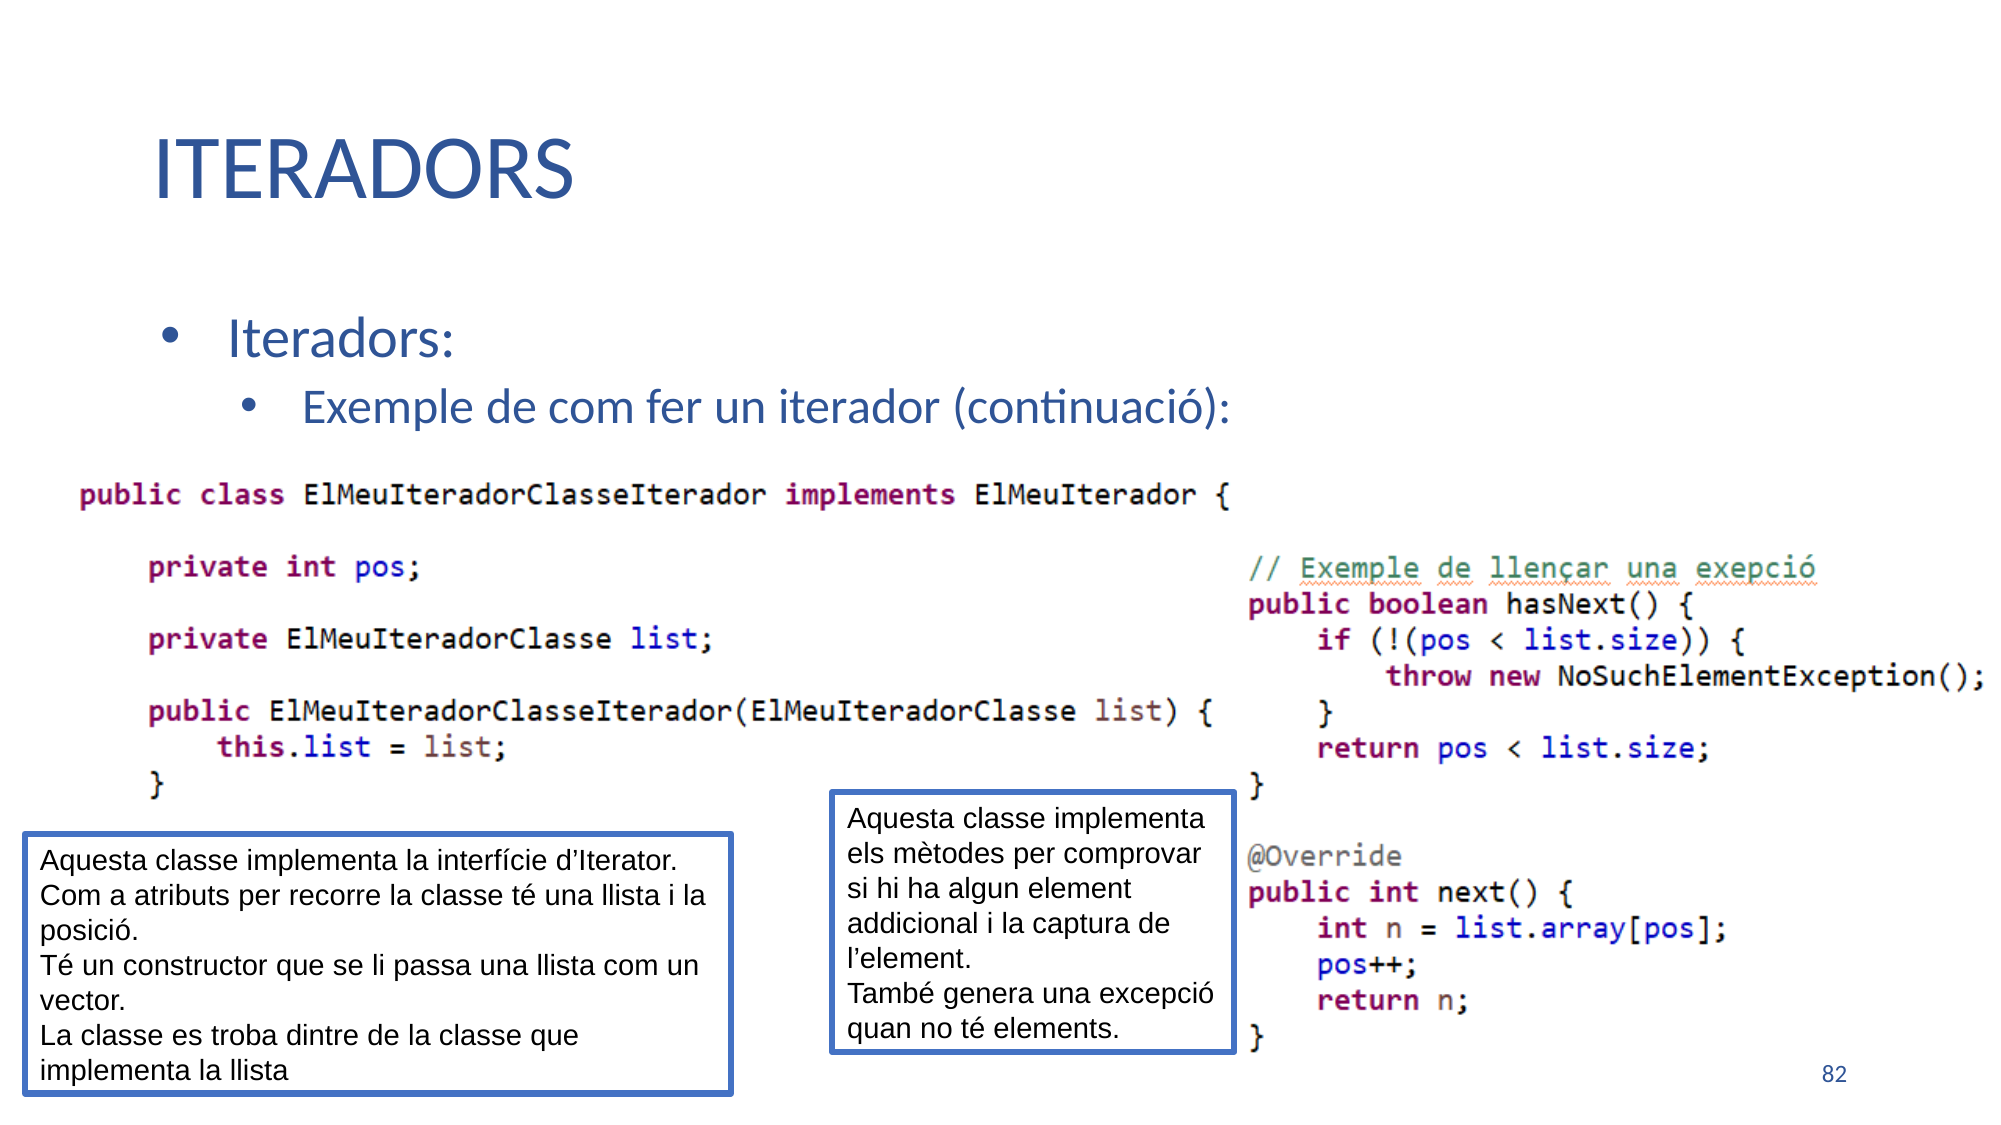

# ITERADORS
Iteradors:
Exemple de com fer un iterador (continuació):
Aquesta classe implementa els mètodes per comprovar si hi ha algun element addicional i la captura de l’element.
També genera una excepció quan no té elements.
Aquesta classe implementa la interfície d’Iterator.
Com a atributs per recorre la classe té una llista i la posició.
Té un constructor que se li passa una llista com un vector.
La classe es troba dintre de la classe que implementa la llista